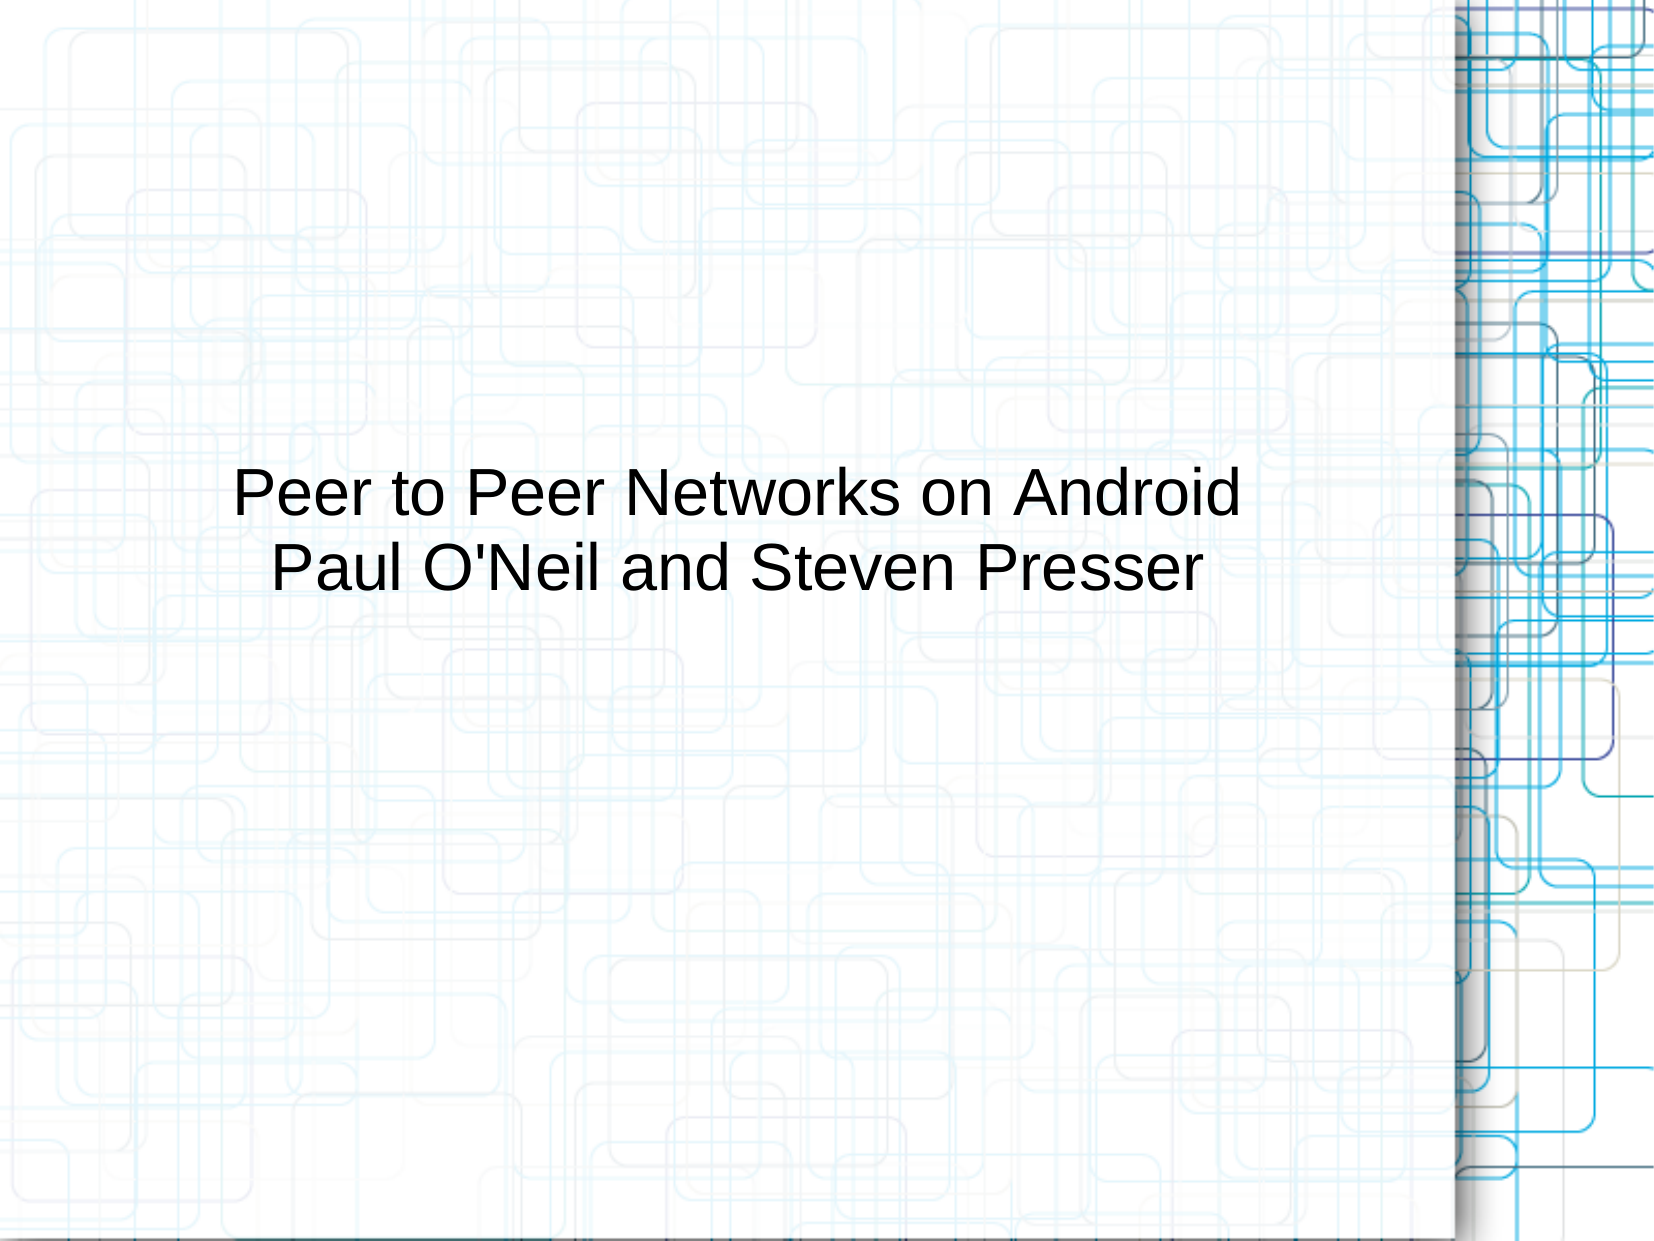

# Peer to Peer Networks on Android
Paul O'Neil and Steven Presser